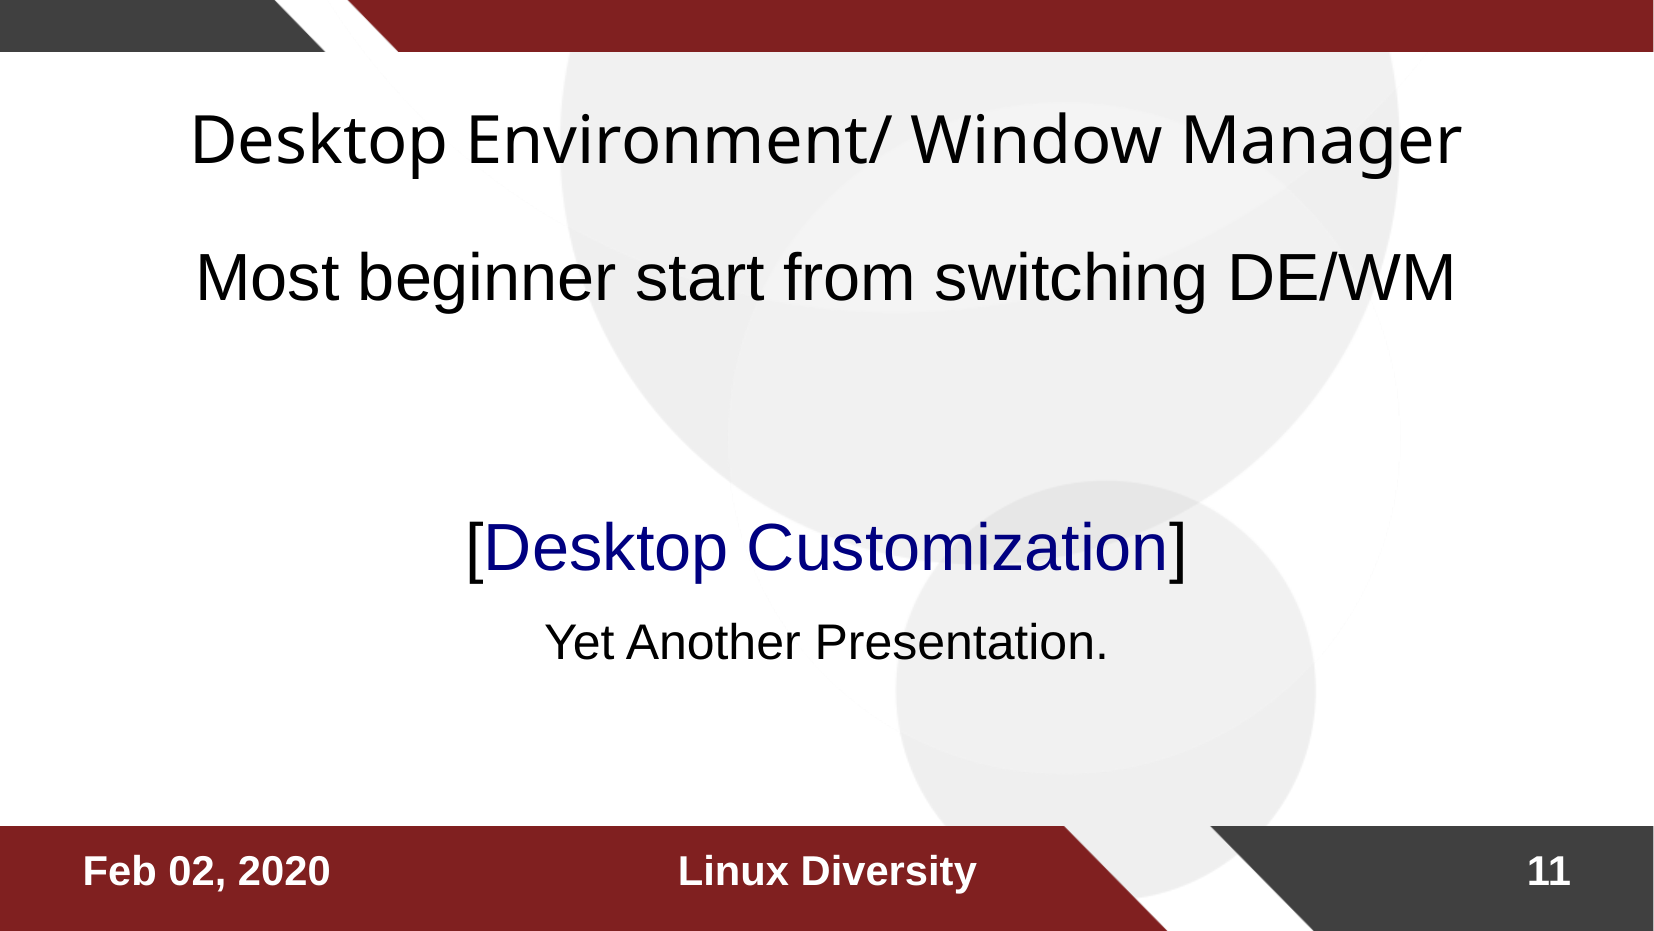

# Desktop Environment/ Window Manager
Most beginner start from switching DE/WM
[Desktop Customization]
Yet Another Presentation.
Feb 02, 2020
Linux Diversity
11